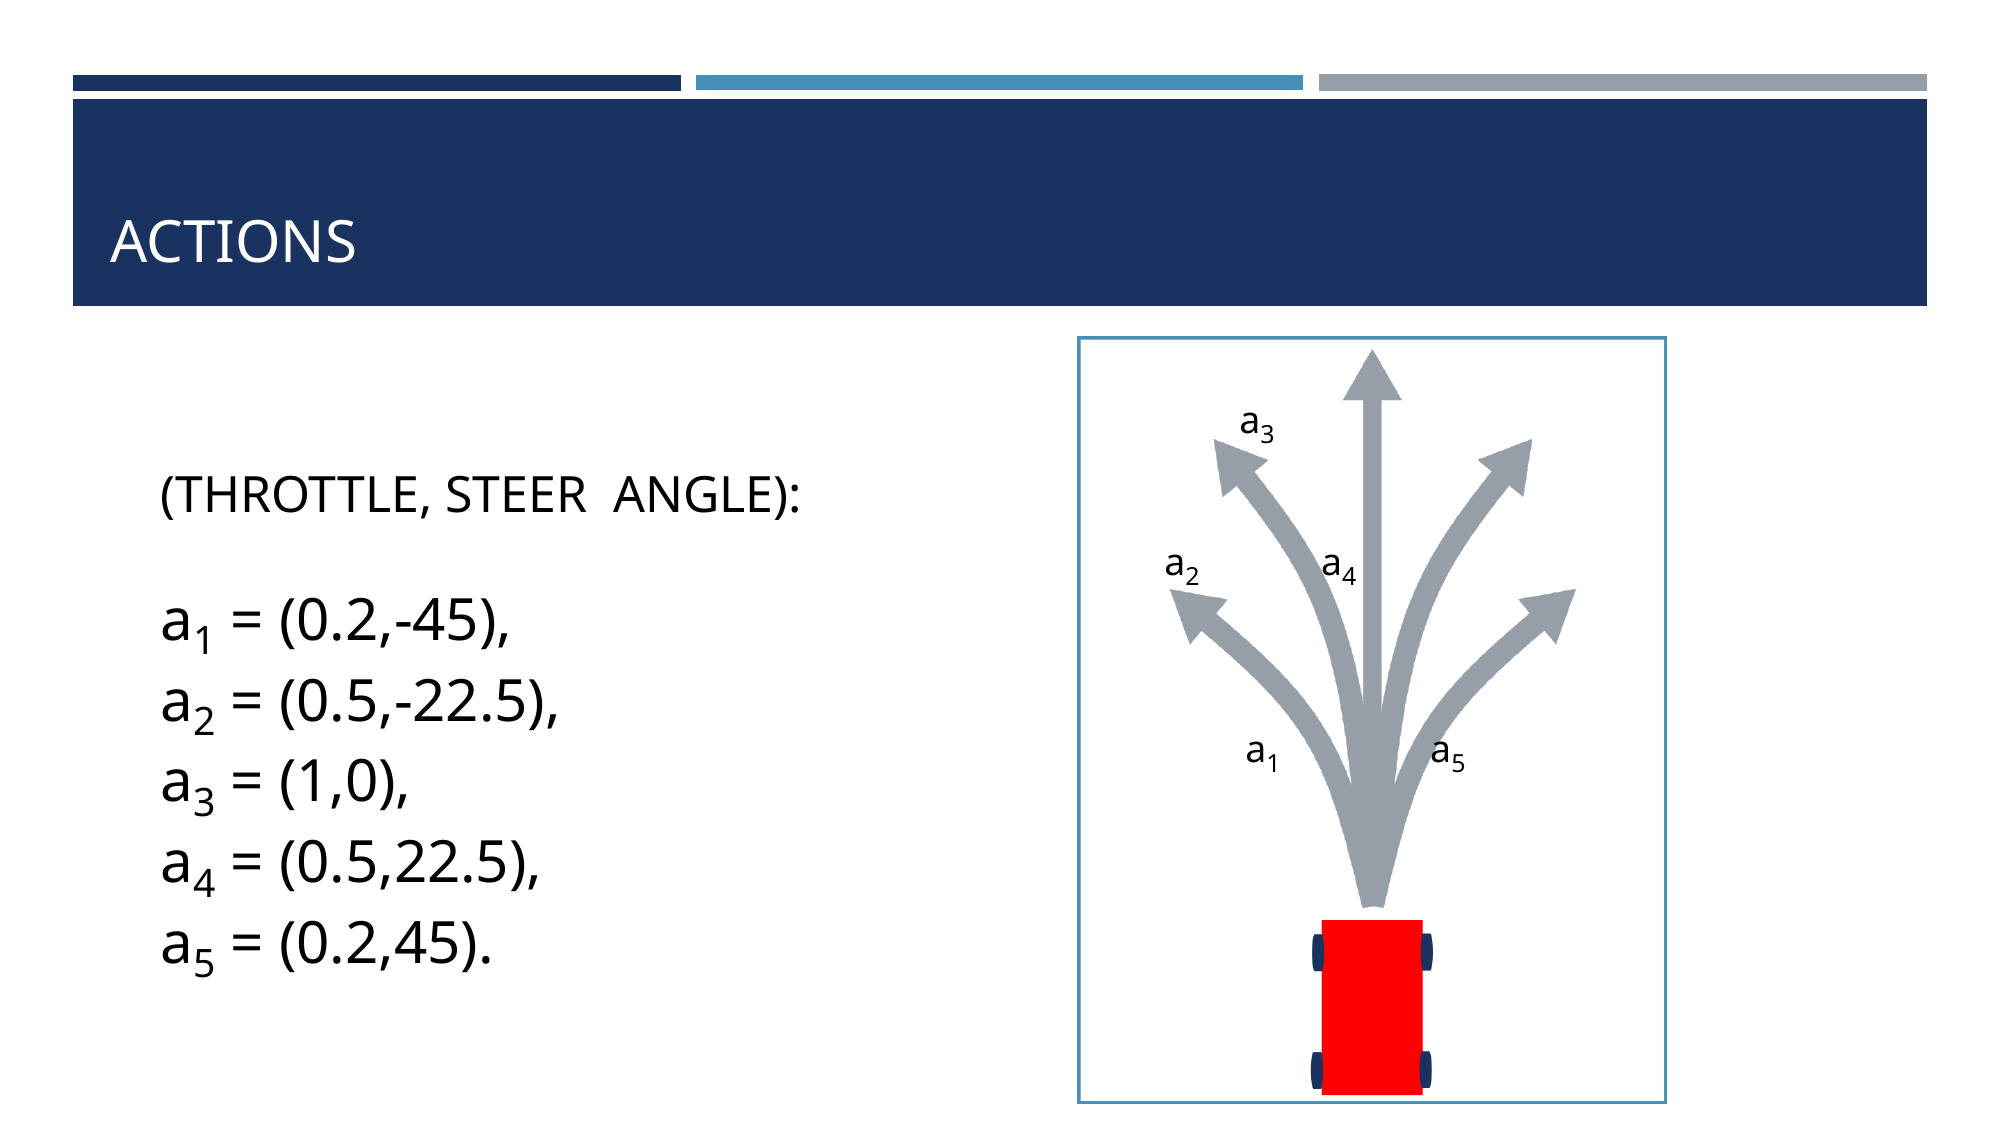

# ACTIONS
		 a3
	 a2		 a4
 a1 a5
(THROTTLE, STEER ANGLE):
a1 = (0.2,-45),
a2 = (0.5,-22.5),
a3 = (1,0),
a4 = (0.5,22.5),
a5 = (0.2,45).